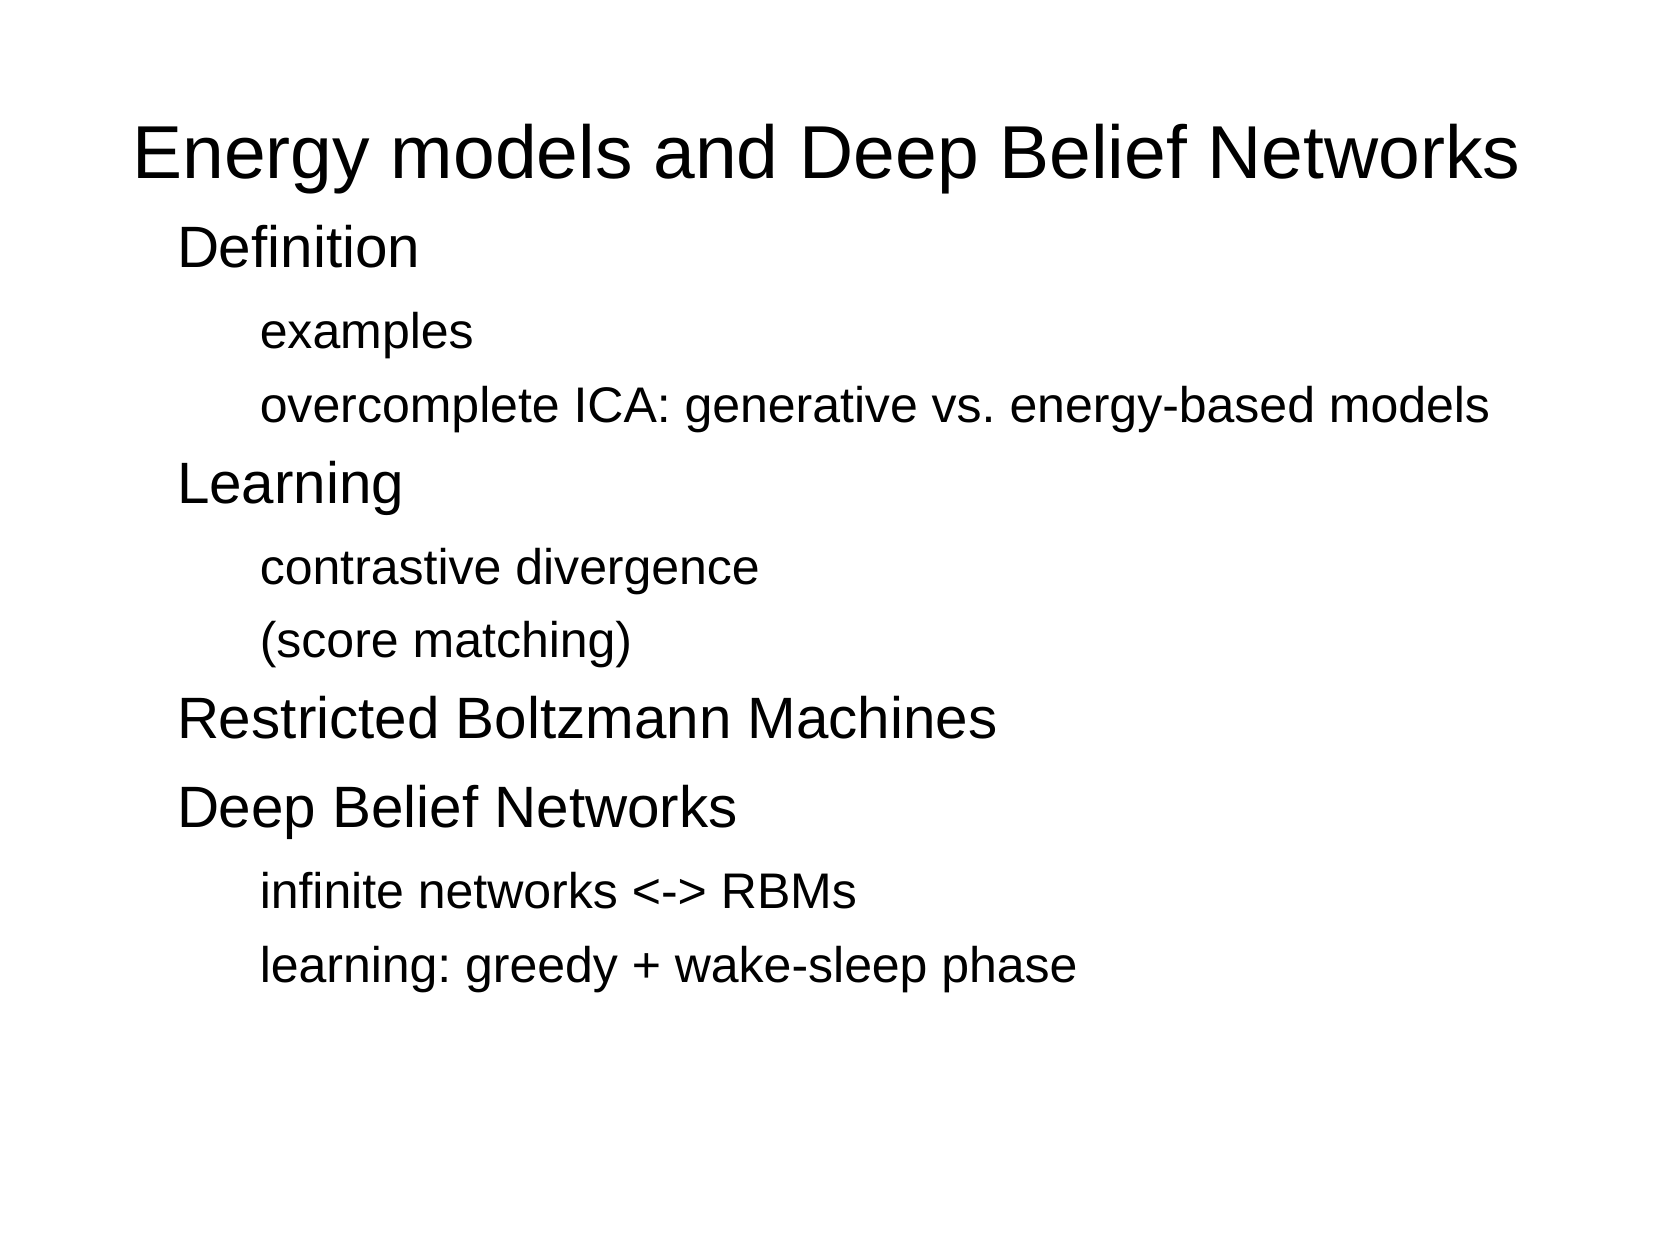

# Energy models and Deep Belief Networks
Definition
examples
overcomplete ICA: generative vs. energy-based models
Learning
contrastive divergence
(score matching)
Restricted Boltzmann Machines
Deep Belief Networks
infinite networks <-> RBMs
learning: greedy + wake-sleep phase